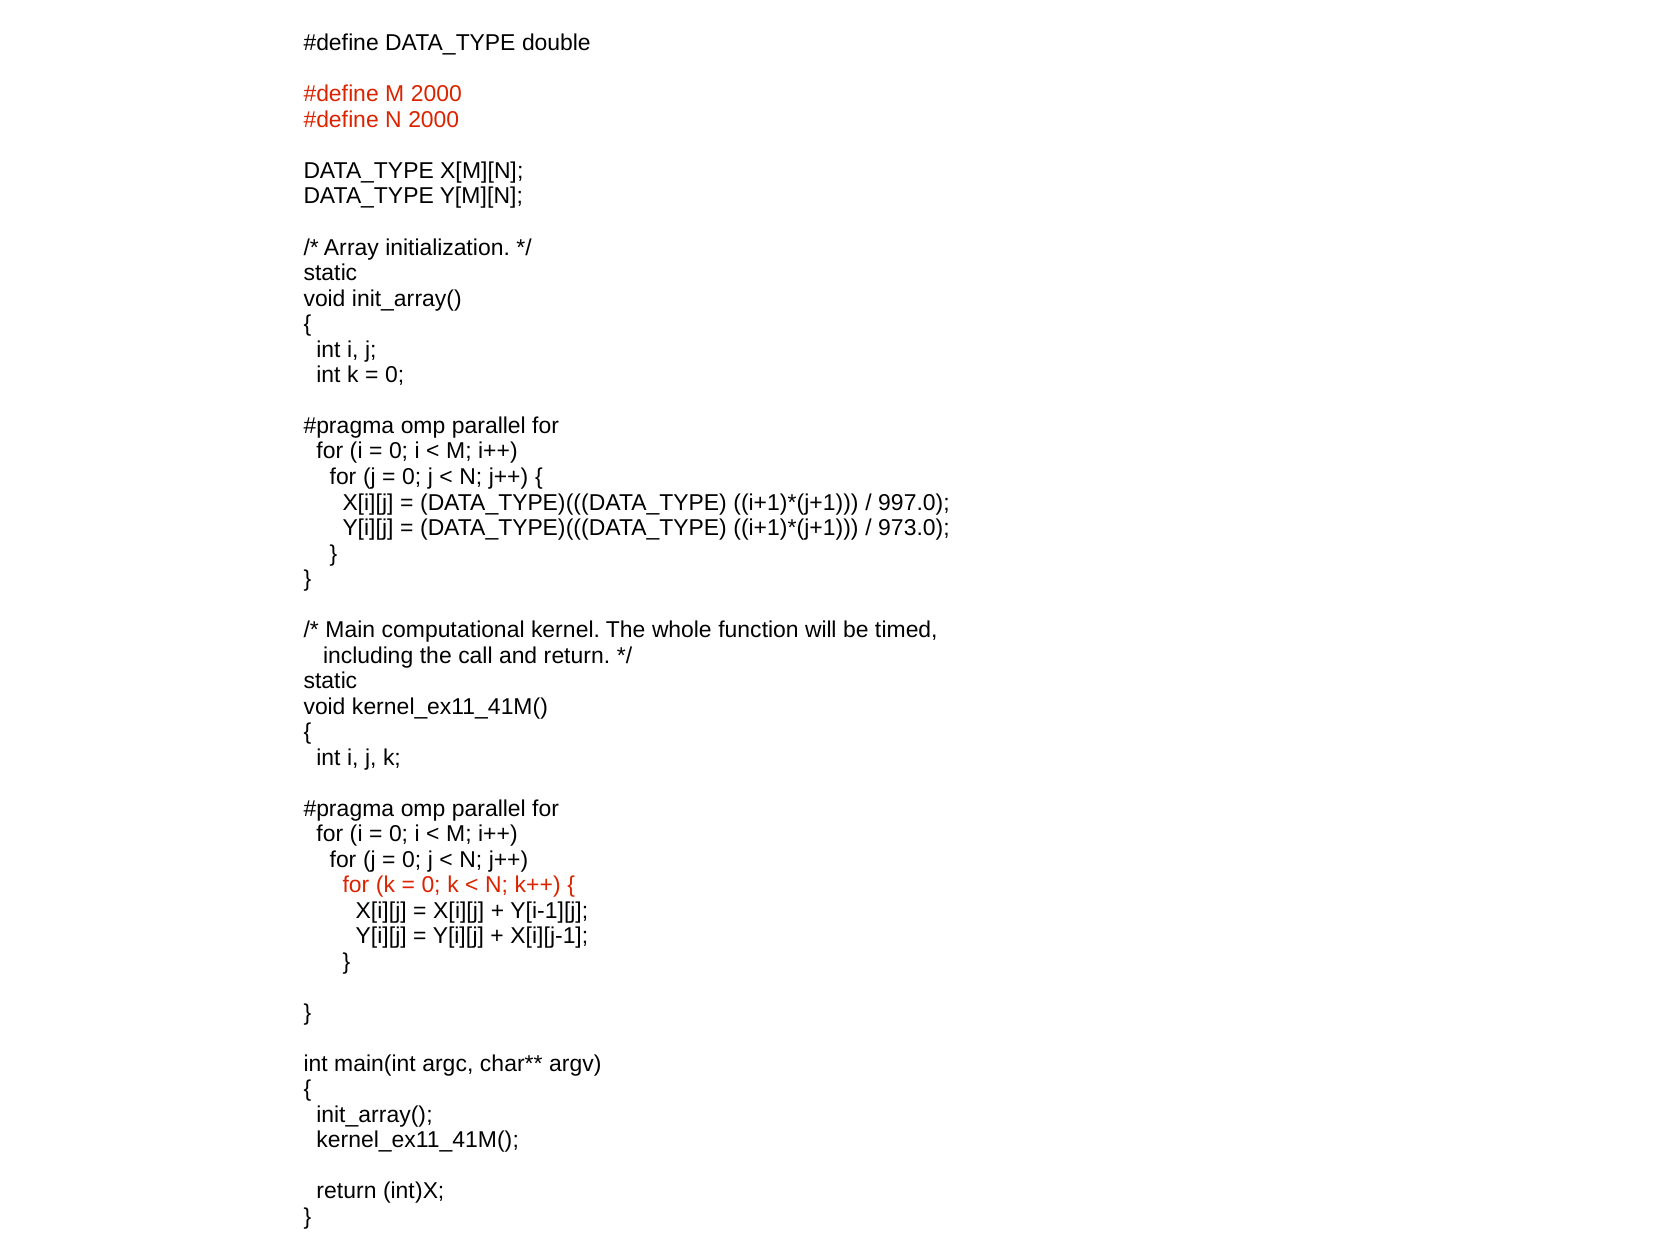

#define DATA_TYPE double
#define M 2000
#define N 2000
DATA_TYPE X[M][N];
DATA_TYPE Y[M][N];
/* Array initialization. */
static
void init_array()
{
 int i, j;
 int k = 0;
#pragma omp parallel for
 for (i = 0; i < M; i++)
 for (j = 0; j < N; j++) {
 X[i][j] = (DATA_TYPE)(((DATA_TYPE) ((i+1)*(j+1))) / 997.0);
 Y[i][j] = (DATA_TYPE)(((DATA_TYPE) ((i+1)*(j+1))) / 973.0);
 }
}
/* Main computational kernel. The whole function will be timed,
 including the call and return. */
static
void kernel_ex11_41M()
{
 int i, j, k;
#pragma omp parallel for
 for (i = 0; i < M; i++)
 for (j = 0; j < N; j++)
 for (k = 0; k < N; k++) {
 X[i][j] = X[i][j] + Y[i-1][j];
 Y[i][j] = Y[i][j] + X[i][j-1];
 }
}
int main(int argc, char** argv)
{
 init_array();
 kernel_ex11_41M();
 return (int)X;
}